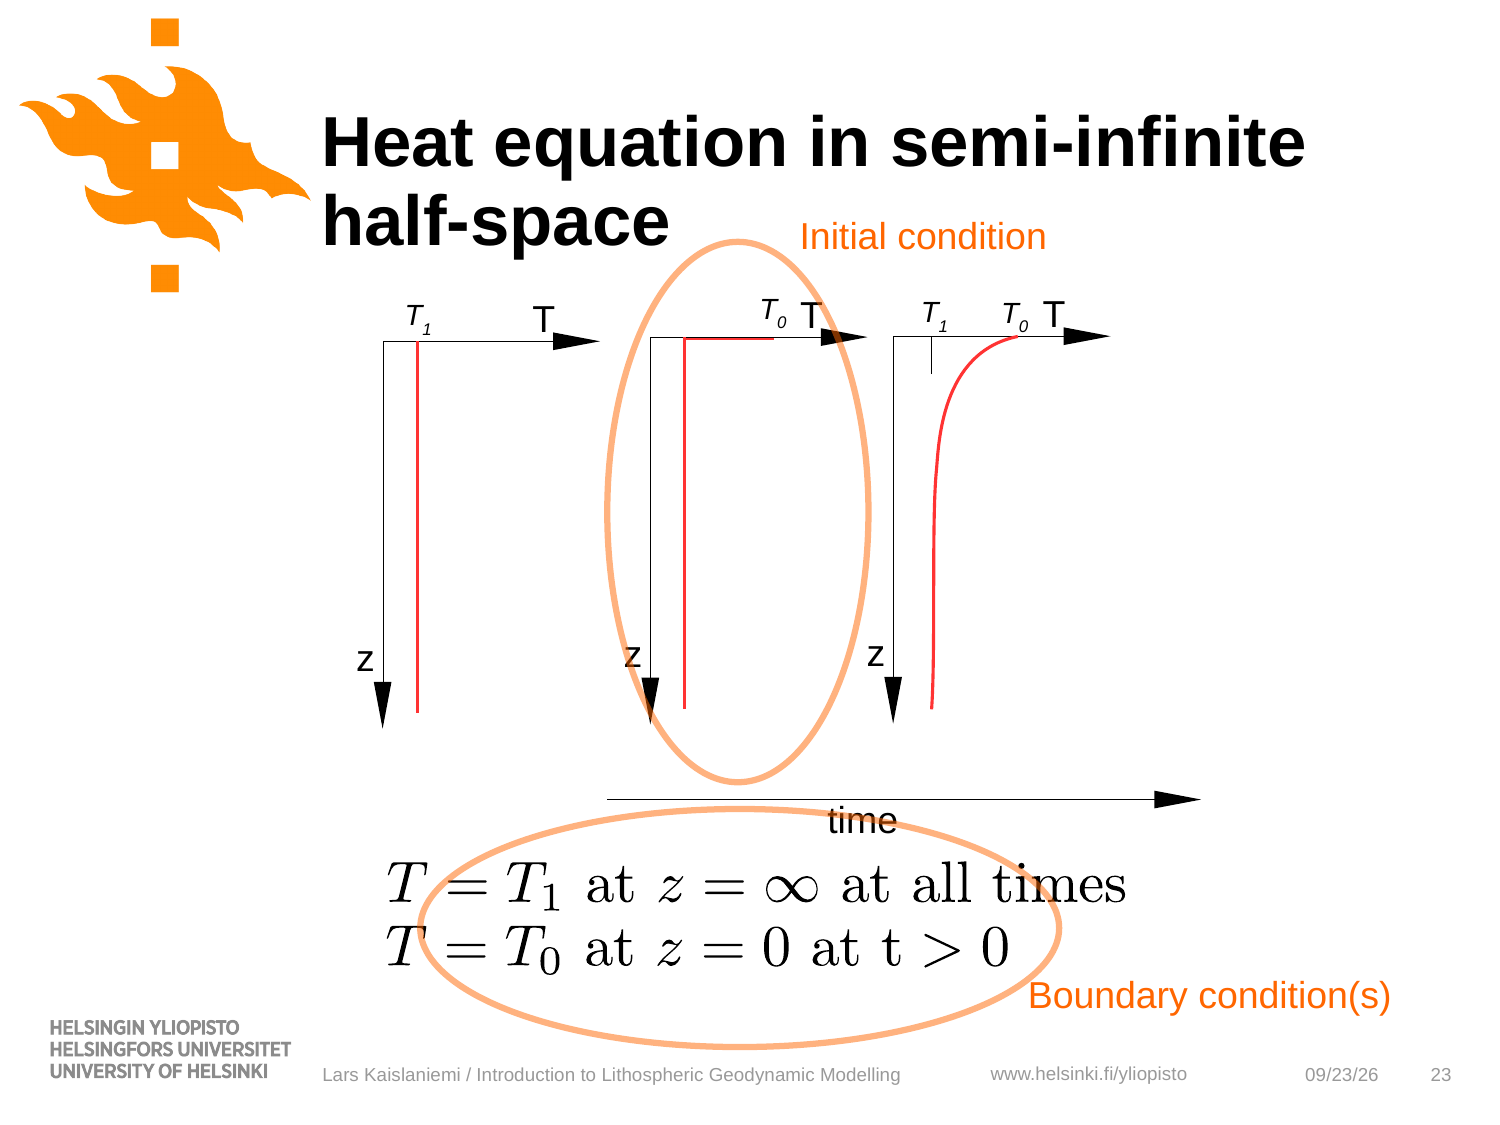

# Heat equation in semi-infinite half-space
Initial condition
T0
T
z
T
z
T1
T0
T
z
T1
time
Boundary condition(s)
Lars Kaislaniemi / Introduction to Lithospheric Geodynamic Modelling
23